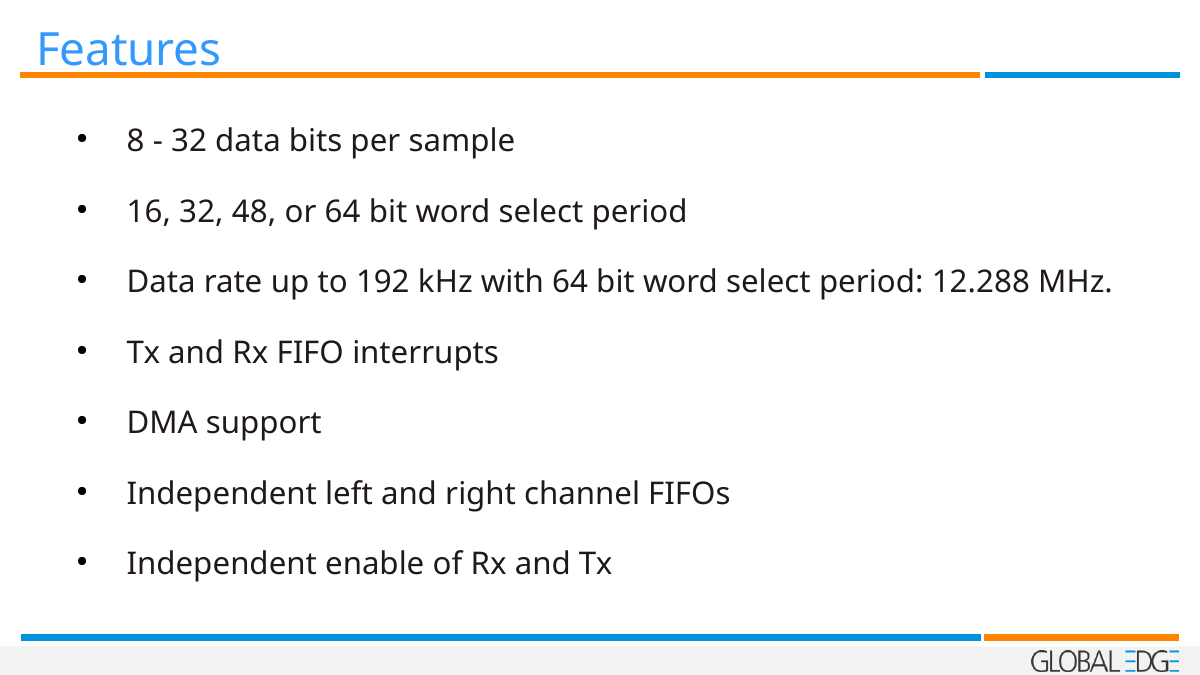

# Features
8 - 32 data bits per sample
16, 32, 48, or 64 bit word select period
Data rate up to 192 kHz with 64 bit word select period: 12.288 MHz.
Tx and Rx FIFO interrupts
DMA support
Independent left and right channel FIFOs
Independent enable of Rx and Tx